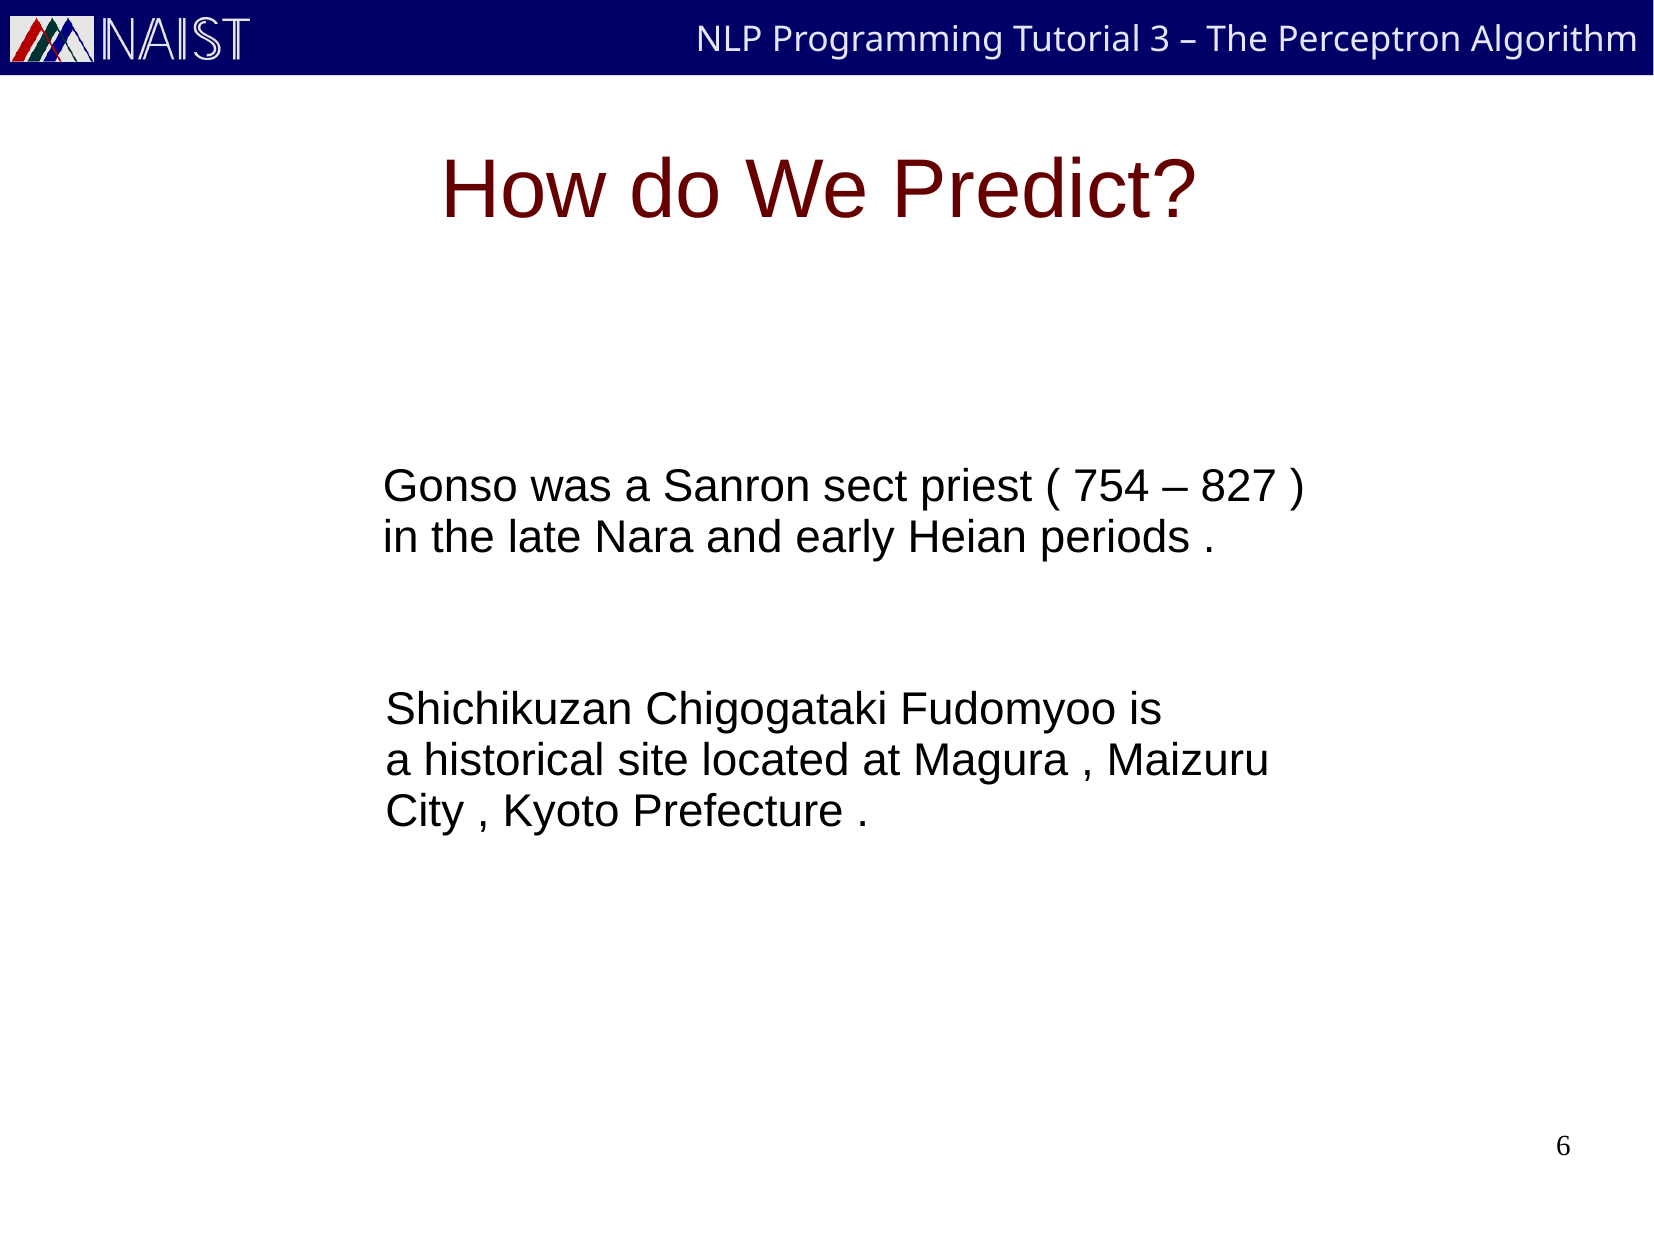

# How do We Predict?
Gonso was a Sanron sect priest ( 754 – 827 )
in the late Nara and early Heian periods .
Shichikuzan Chigogataki Fudomyoo is
a historical site located at Magura , Maizuru
City , Kyoto Prefecture .
6